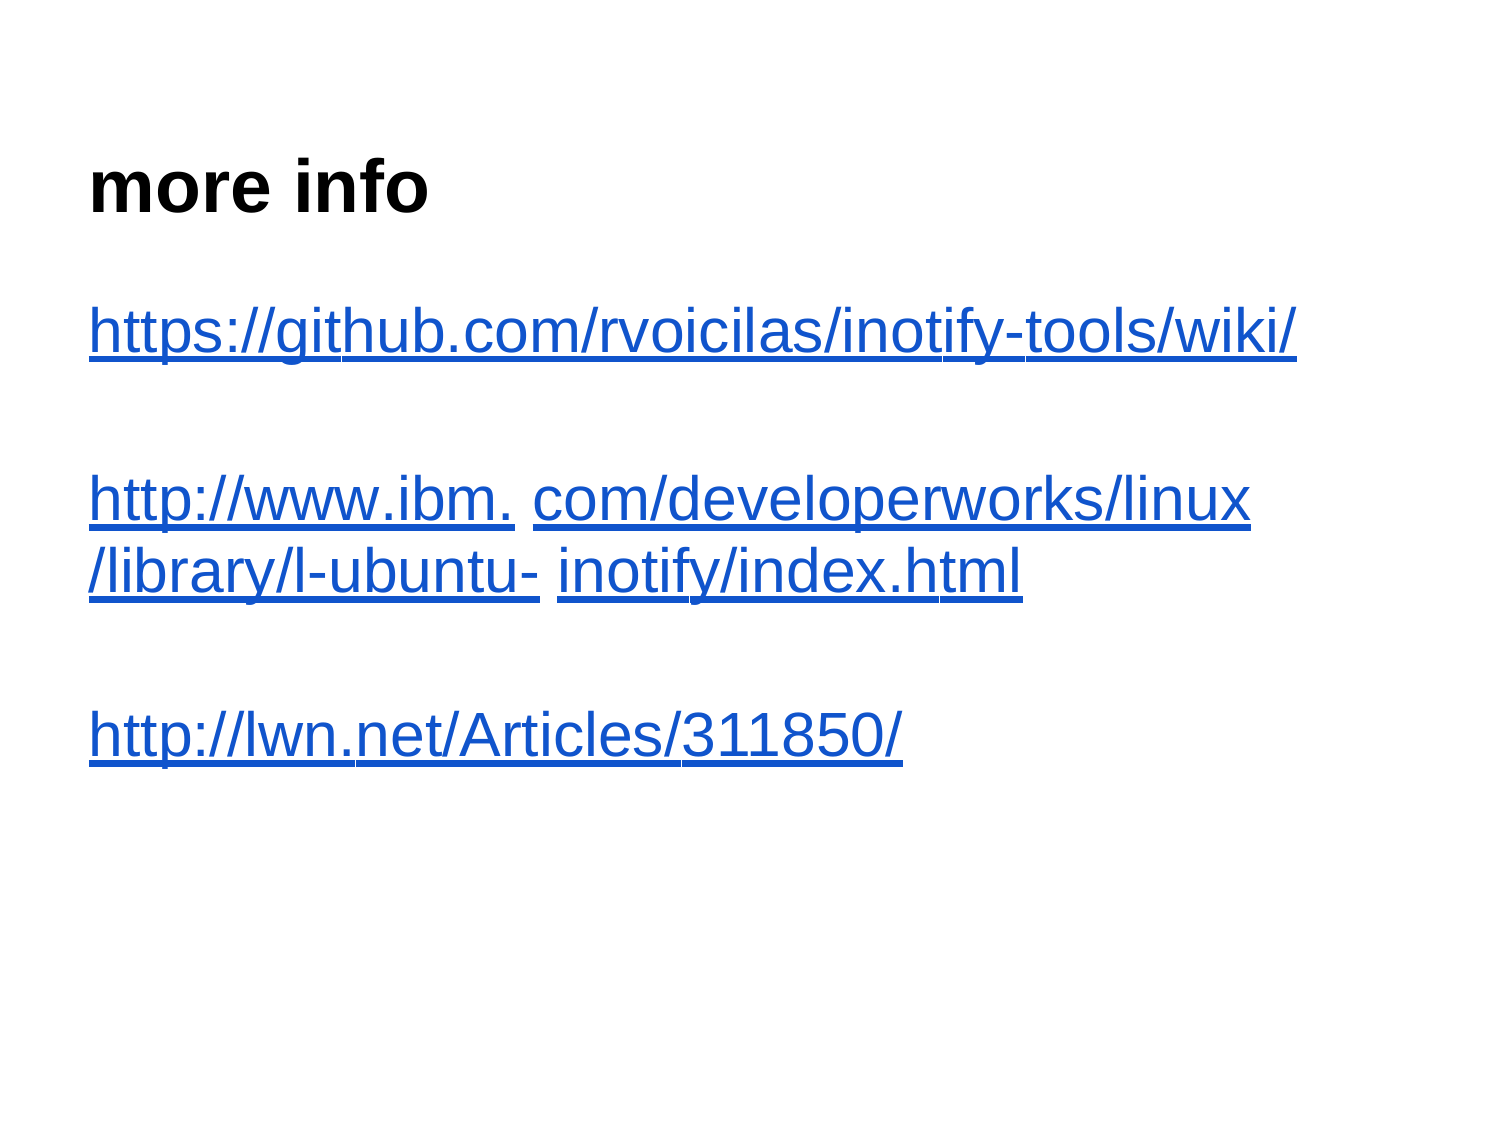

# more info
https://github.com/rvoicilas/inotify-tools/wiki/
http://www.ibm. com/developerworks/linux/library/l-ubuntu- inotify/index.html
http://lwn.net/Articles/311850/